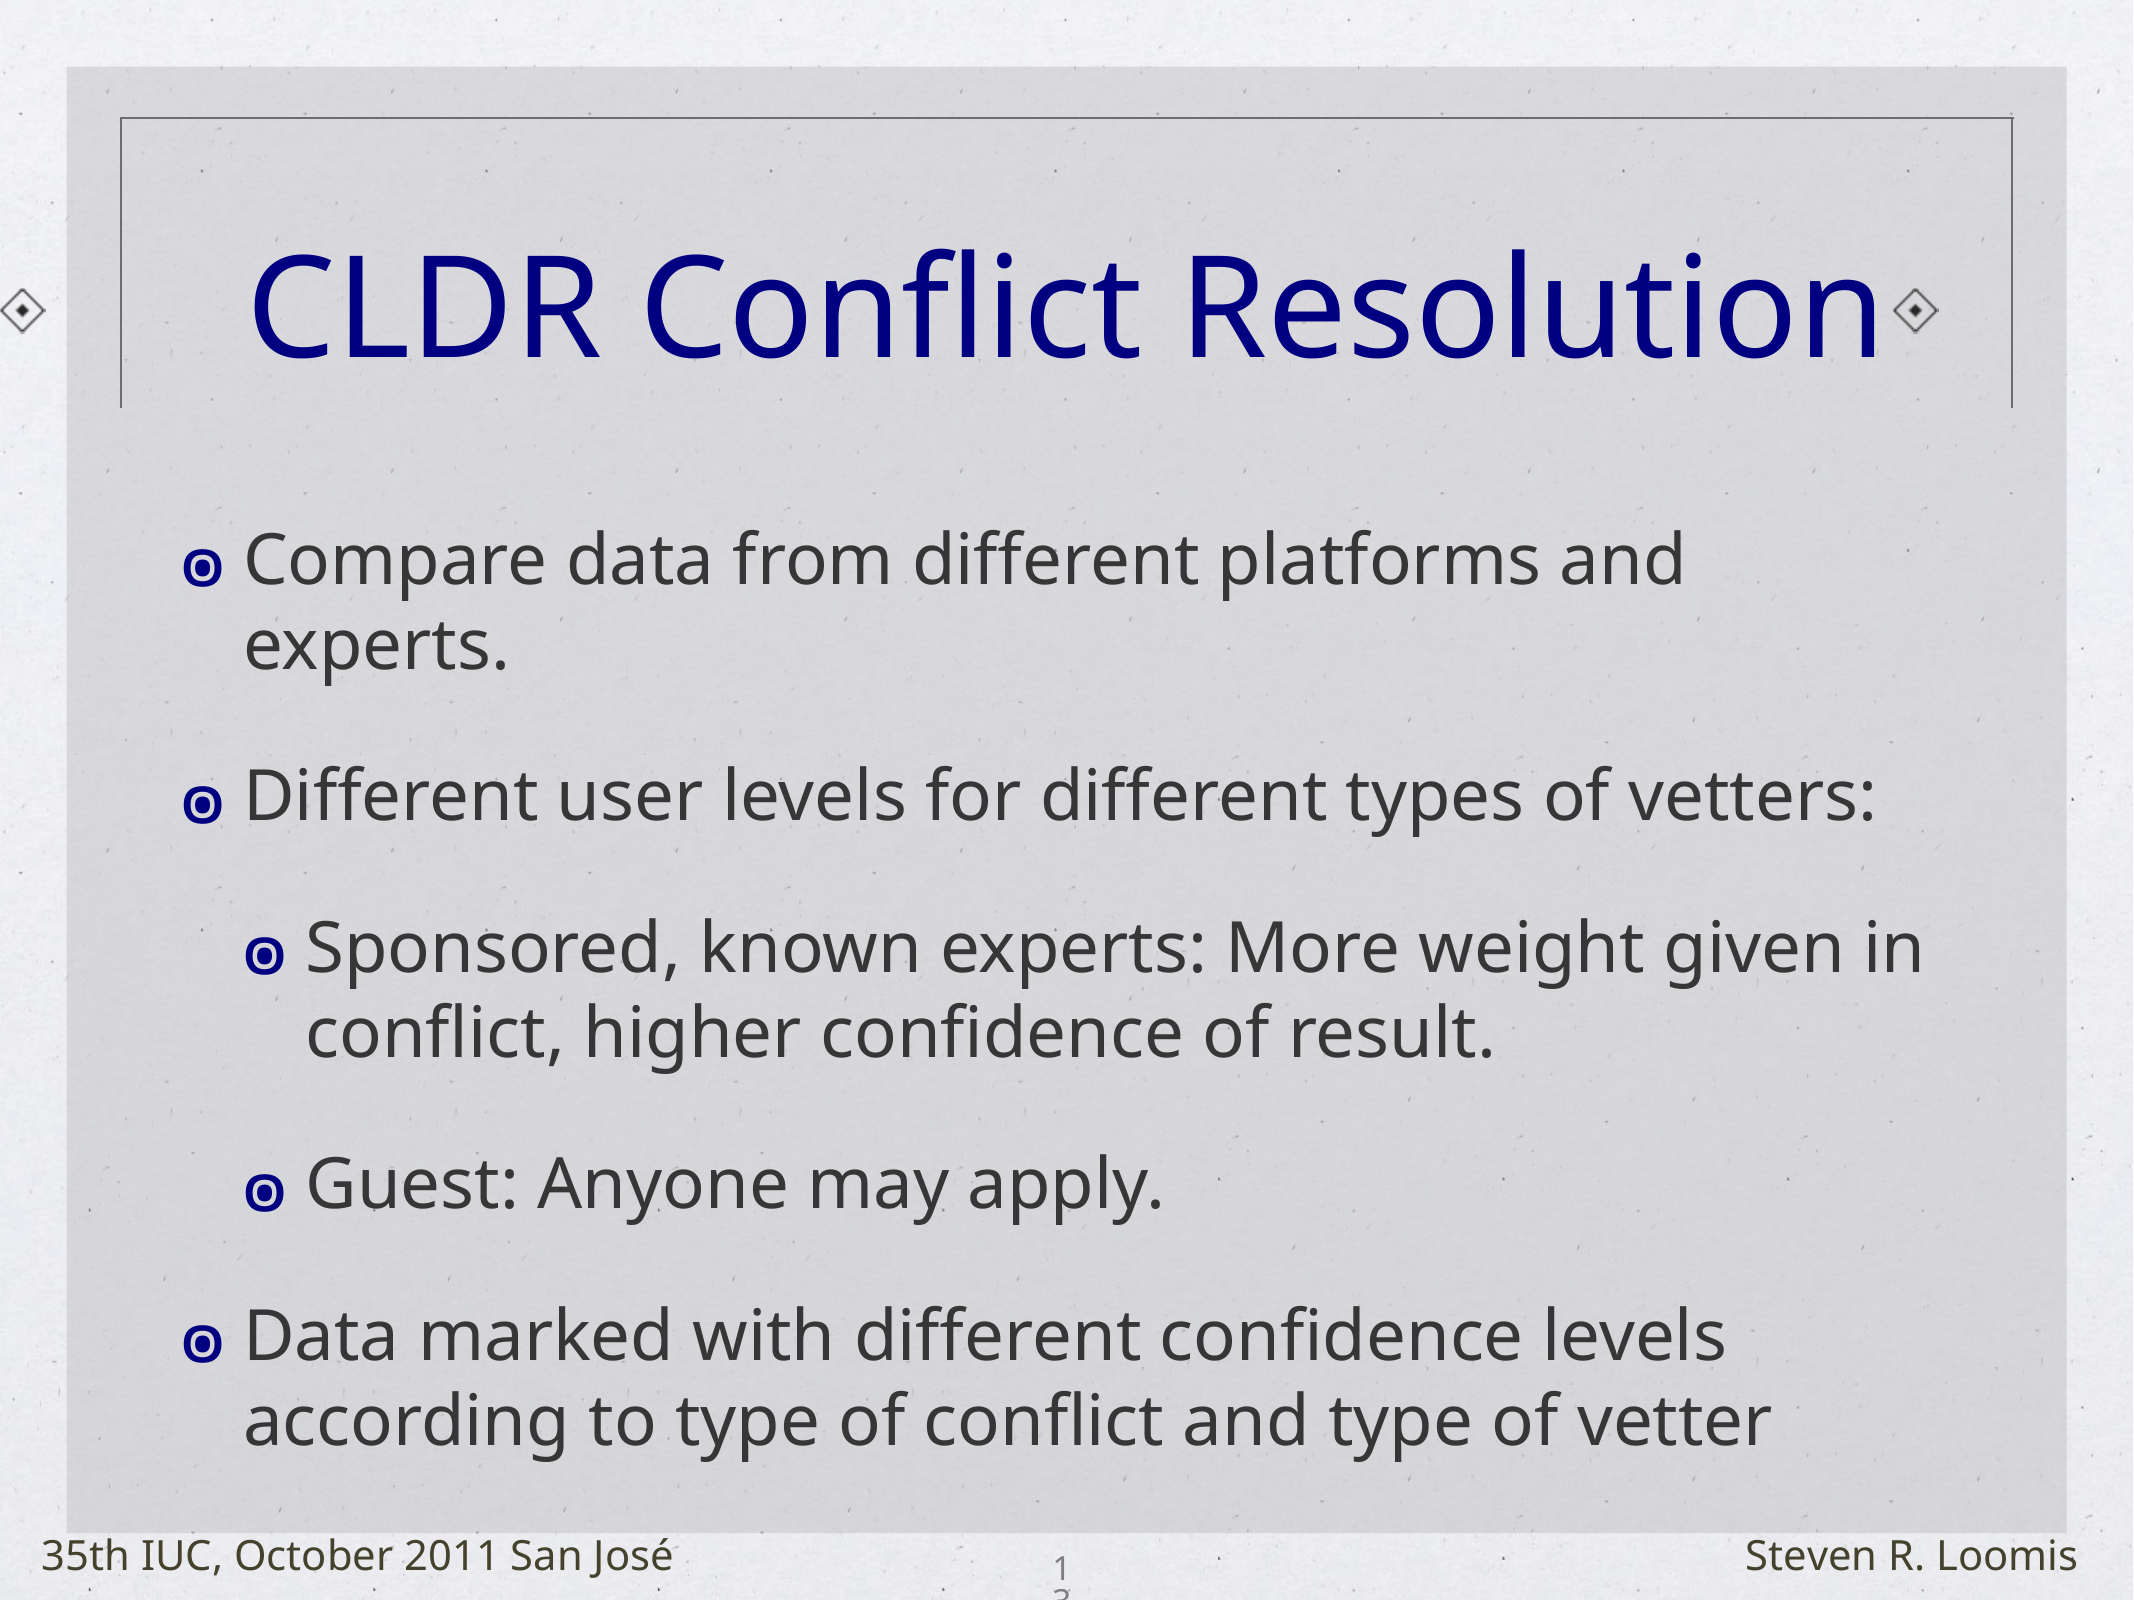

# CLDR Conflict Resolution
Compare data from different platforms and experts.
Different user levels for different types of vetters:
Sponsored, known experts: More weight given in conflict, higher confidence of result.
Guest: Anyone may apply.
Data marked with different confidence levels according to type of conflict and type of vetter
13